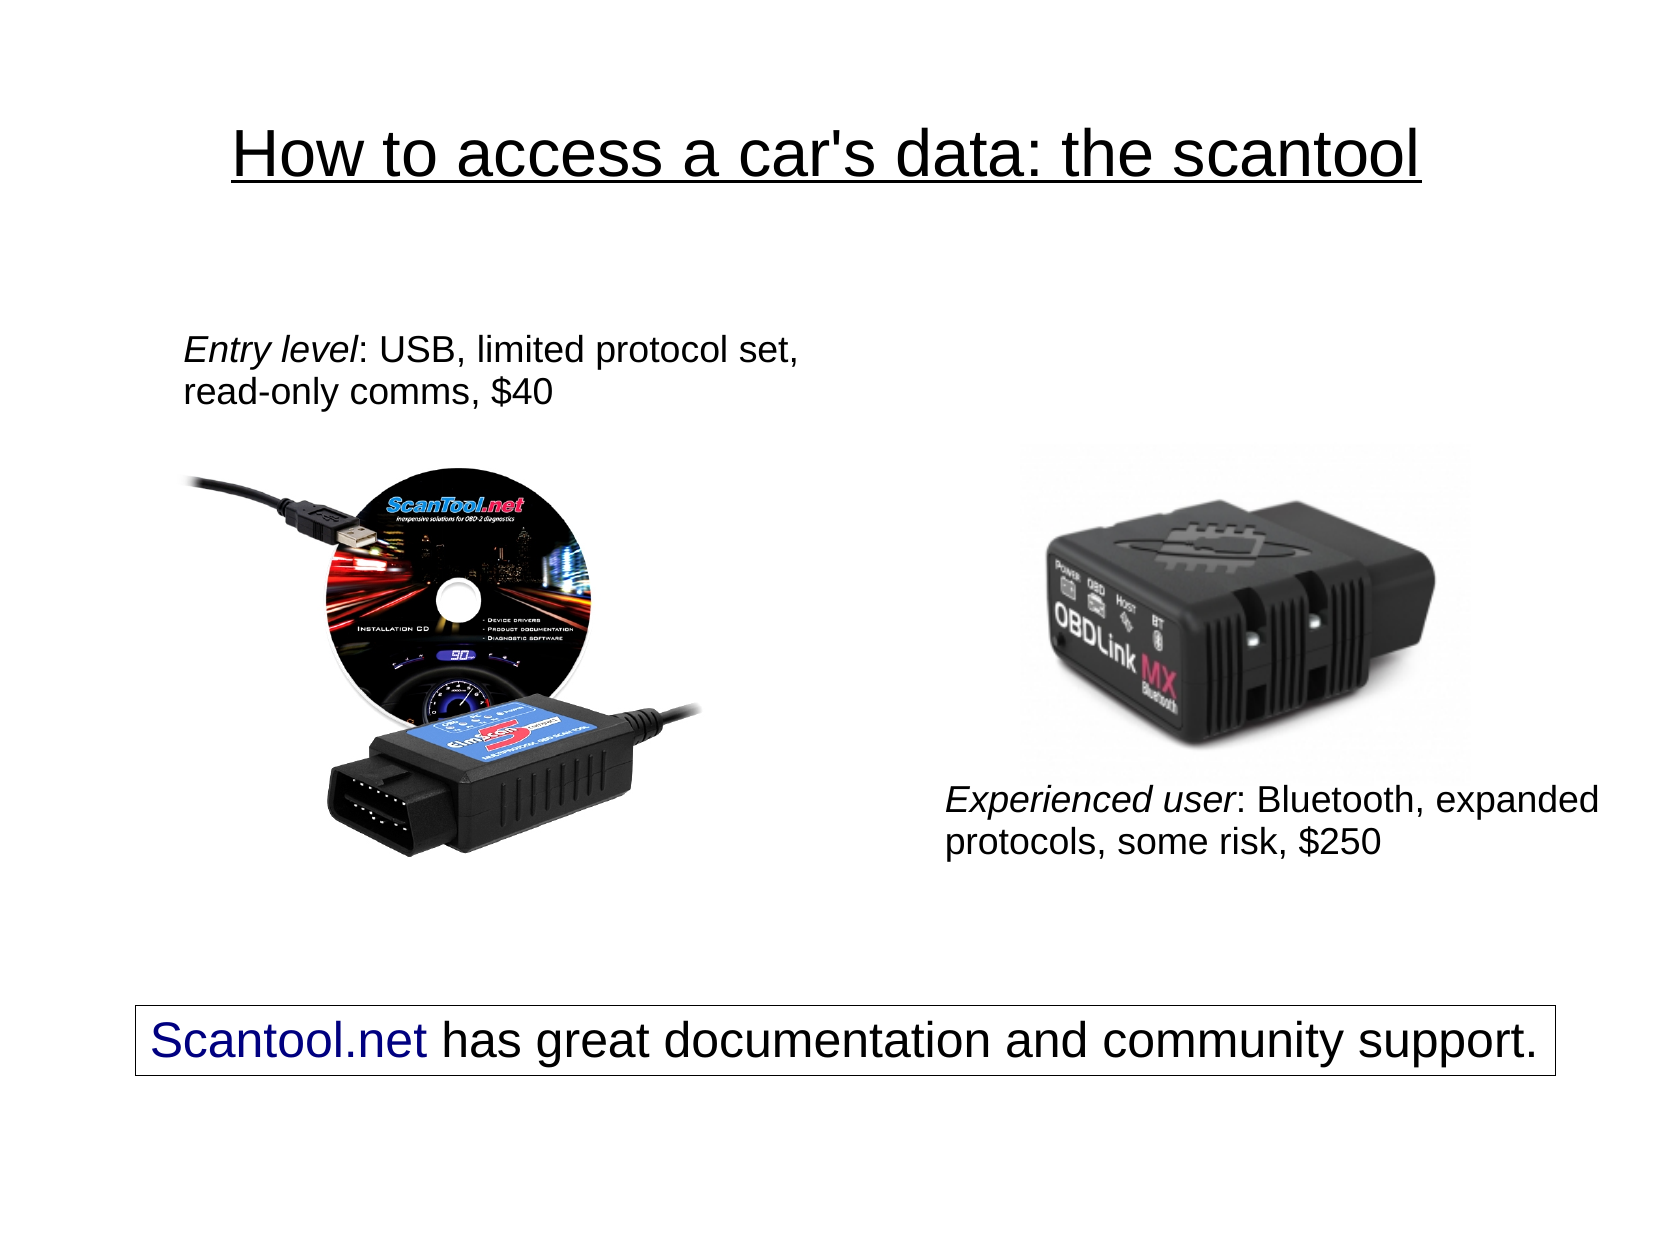

# How to access a car's data: the scantool
Entry level: USB, limited protocol set,
read-only comms, $40
Experienced user: Bluetooth, expanded
protocols, some risk, $250
Scantool.net has great documentation and community support.